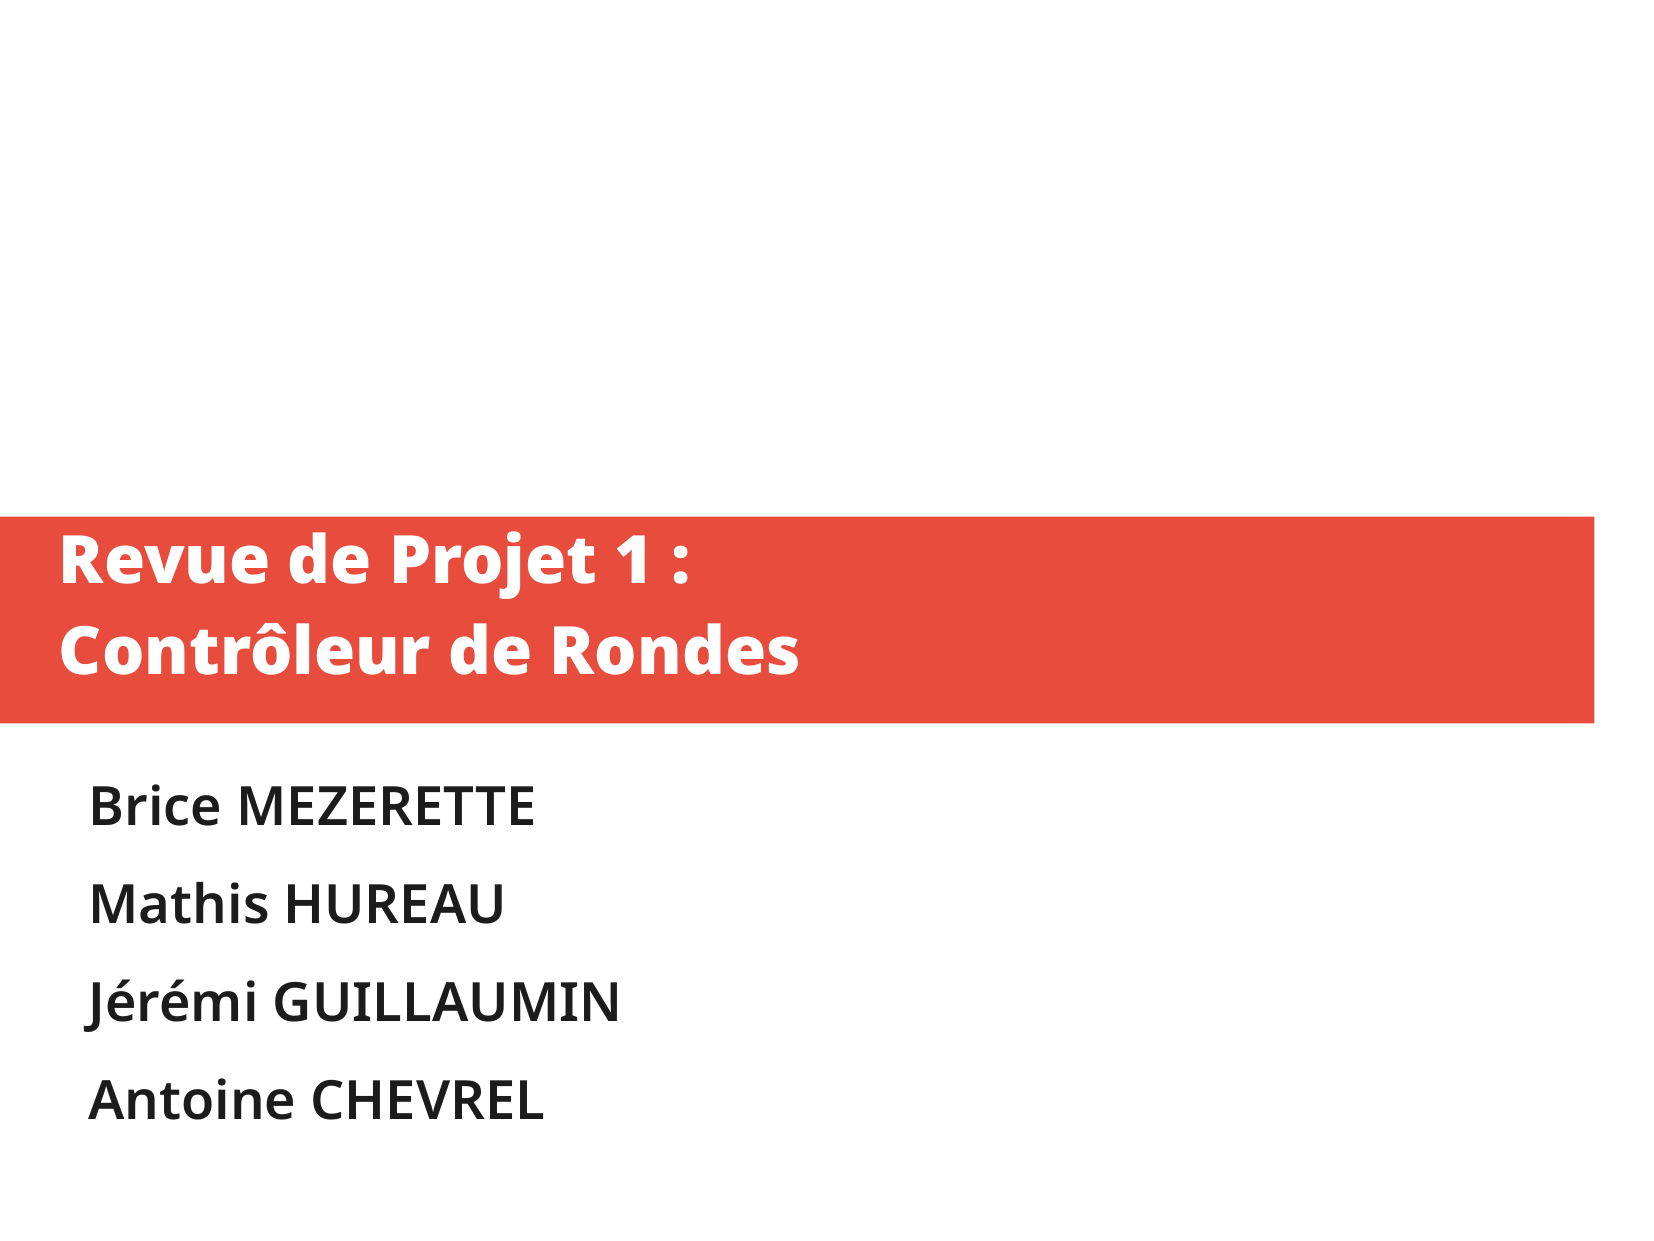

# Revue de Projet 1 : Contrôleur de Rondes
Brice MEZERETTE
Mathis HUREAU
Jérémi GUILLAUMIN
Antoine CHEVREL